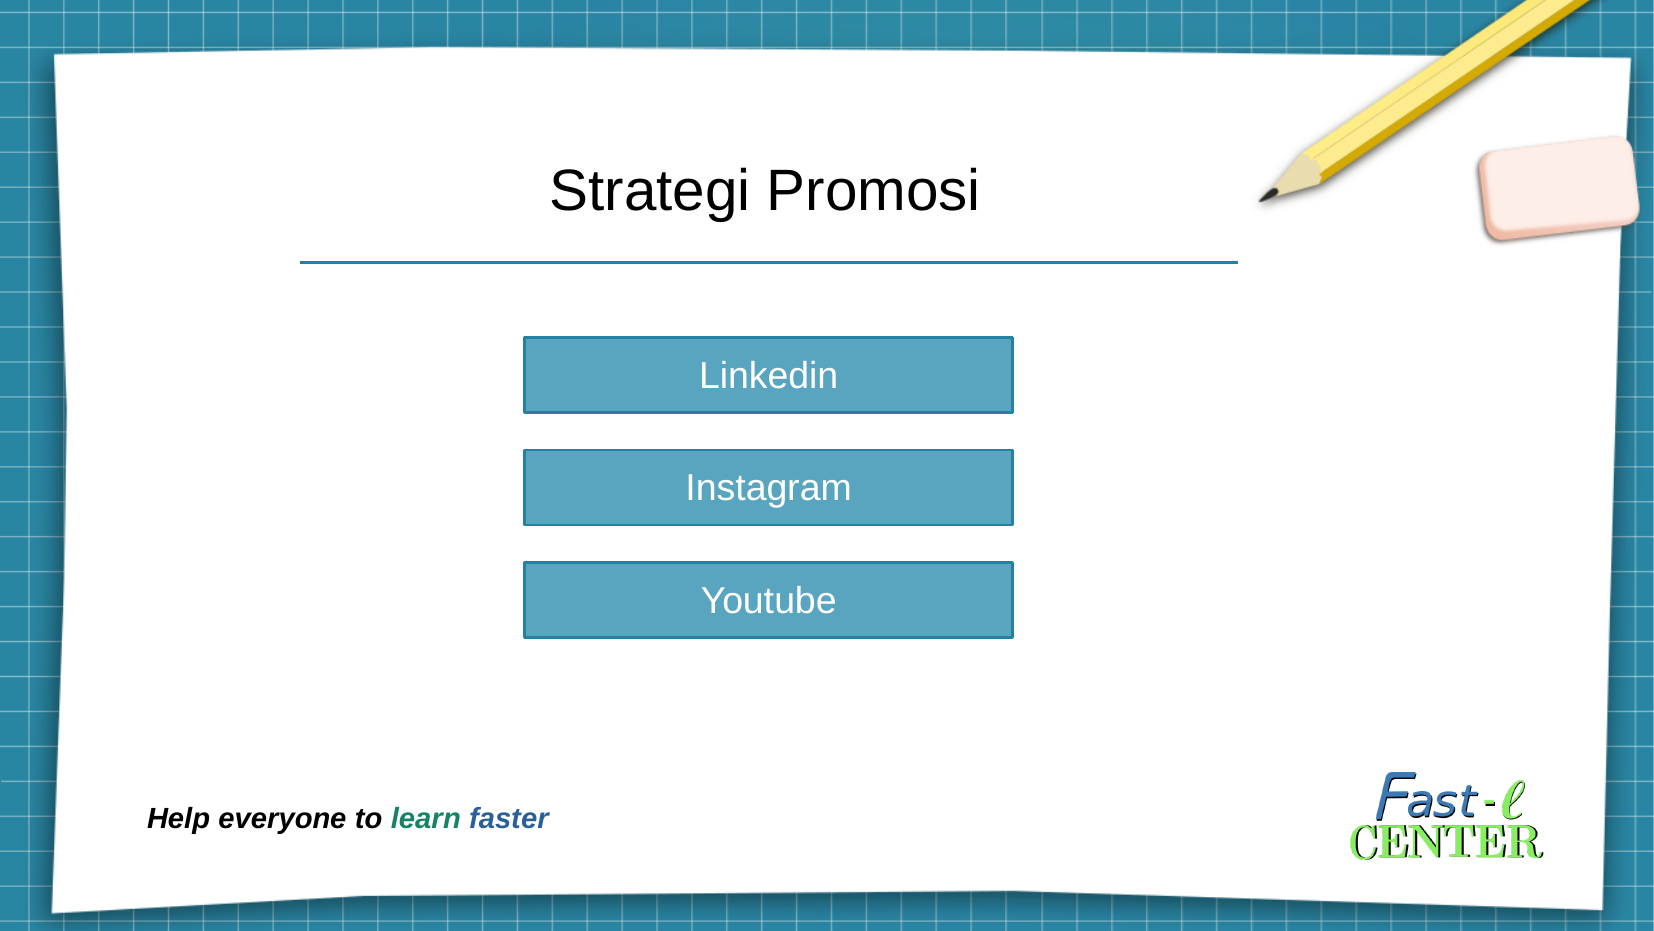

Strategi Promosi
Linkedin
Instagram
Youtube
Help everyone to learn faster